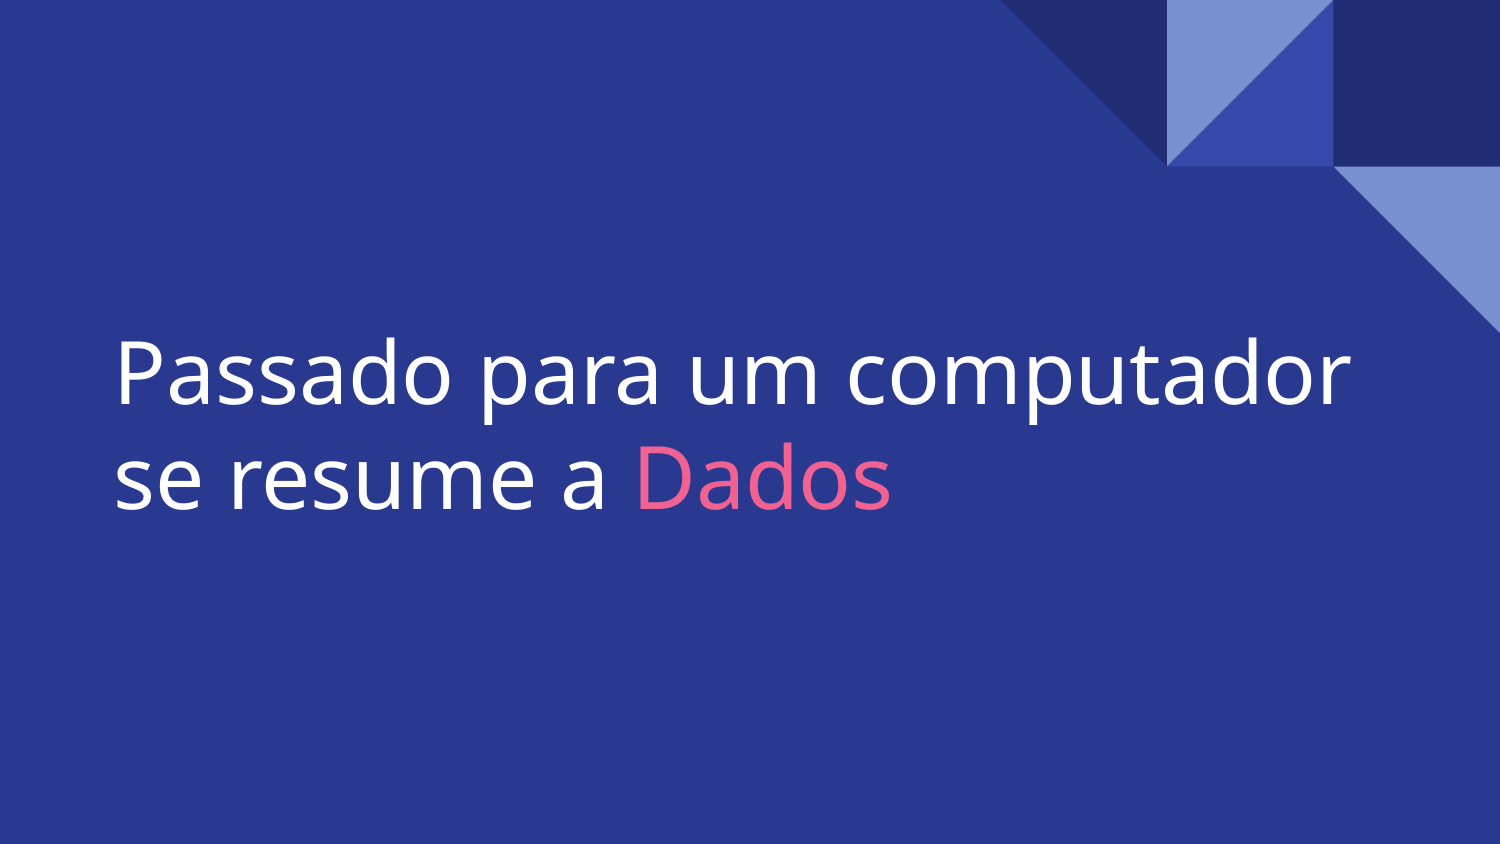

# Passado para um computador se resume a Dados